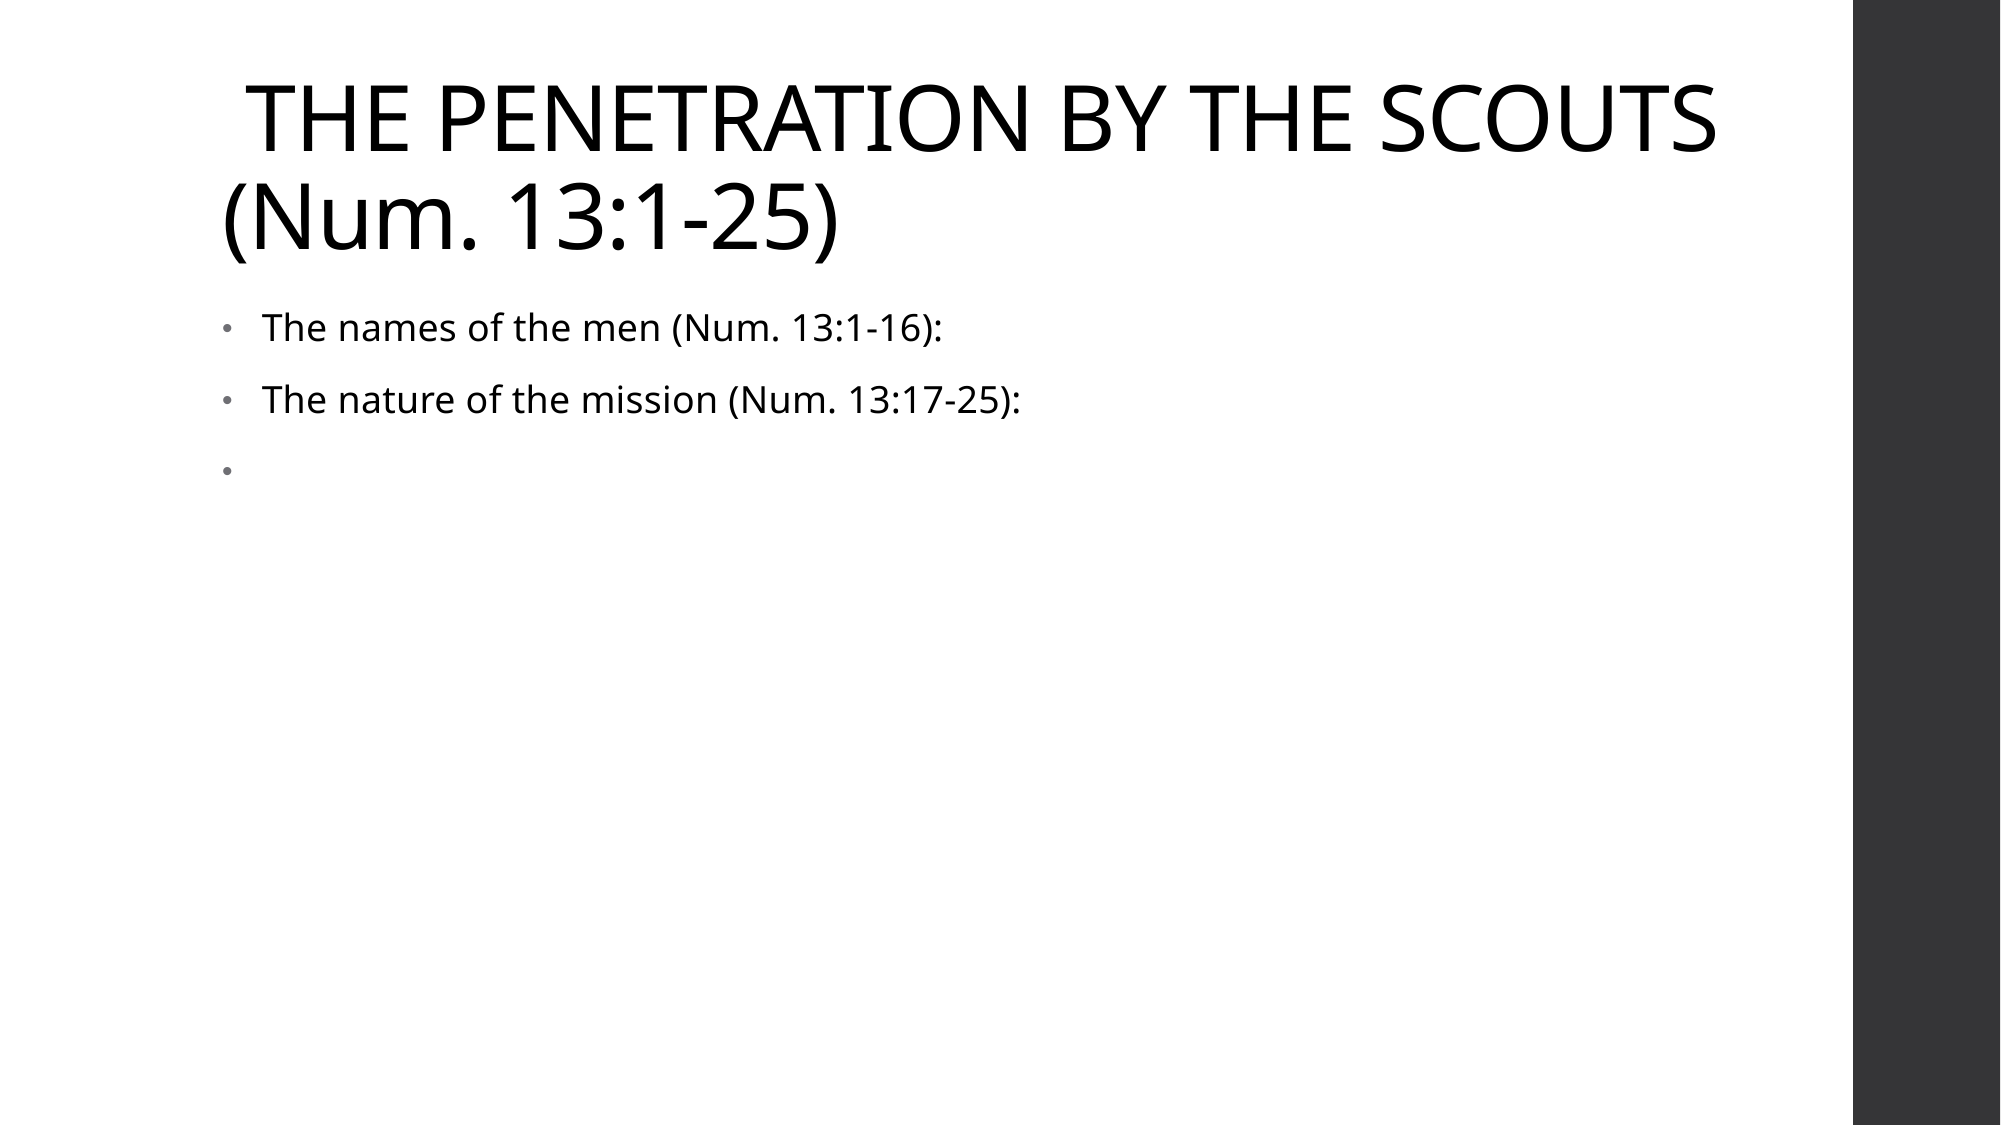

# THE PENETRATION BY THE SCOUTS (Num. 13:1-25)
 The names of the men (Num. 13:1-16):
 The nature of the mission (Num. 13:17-25):